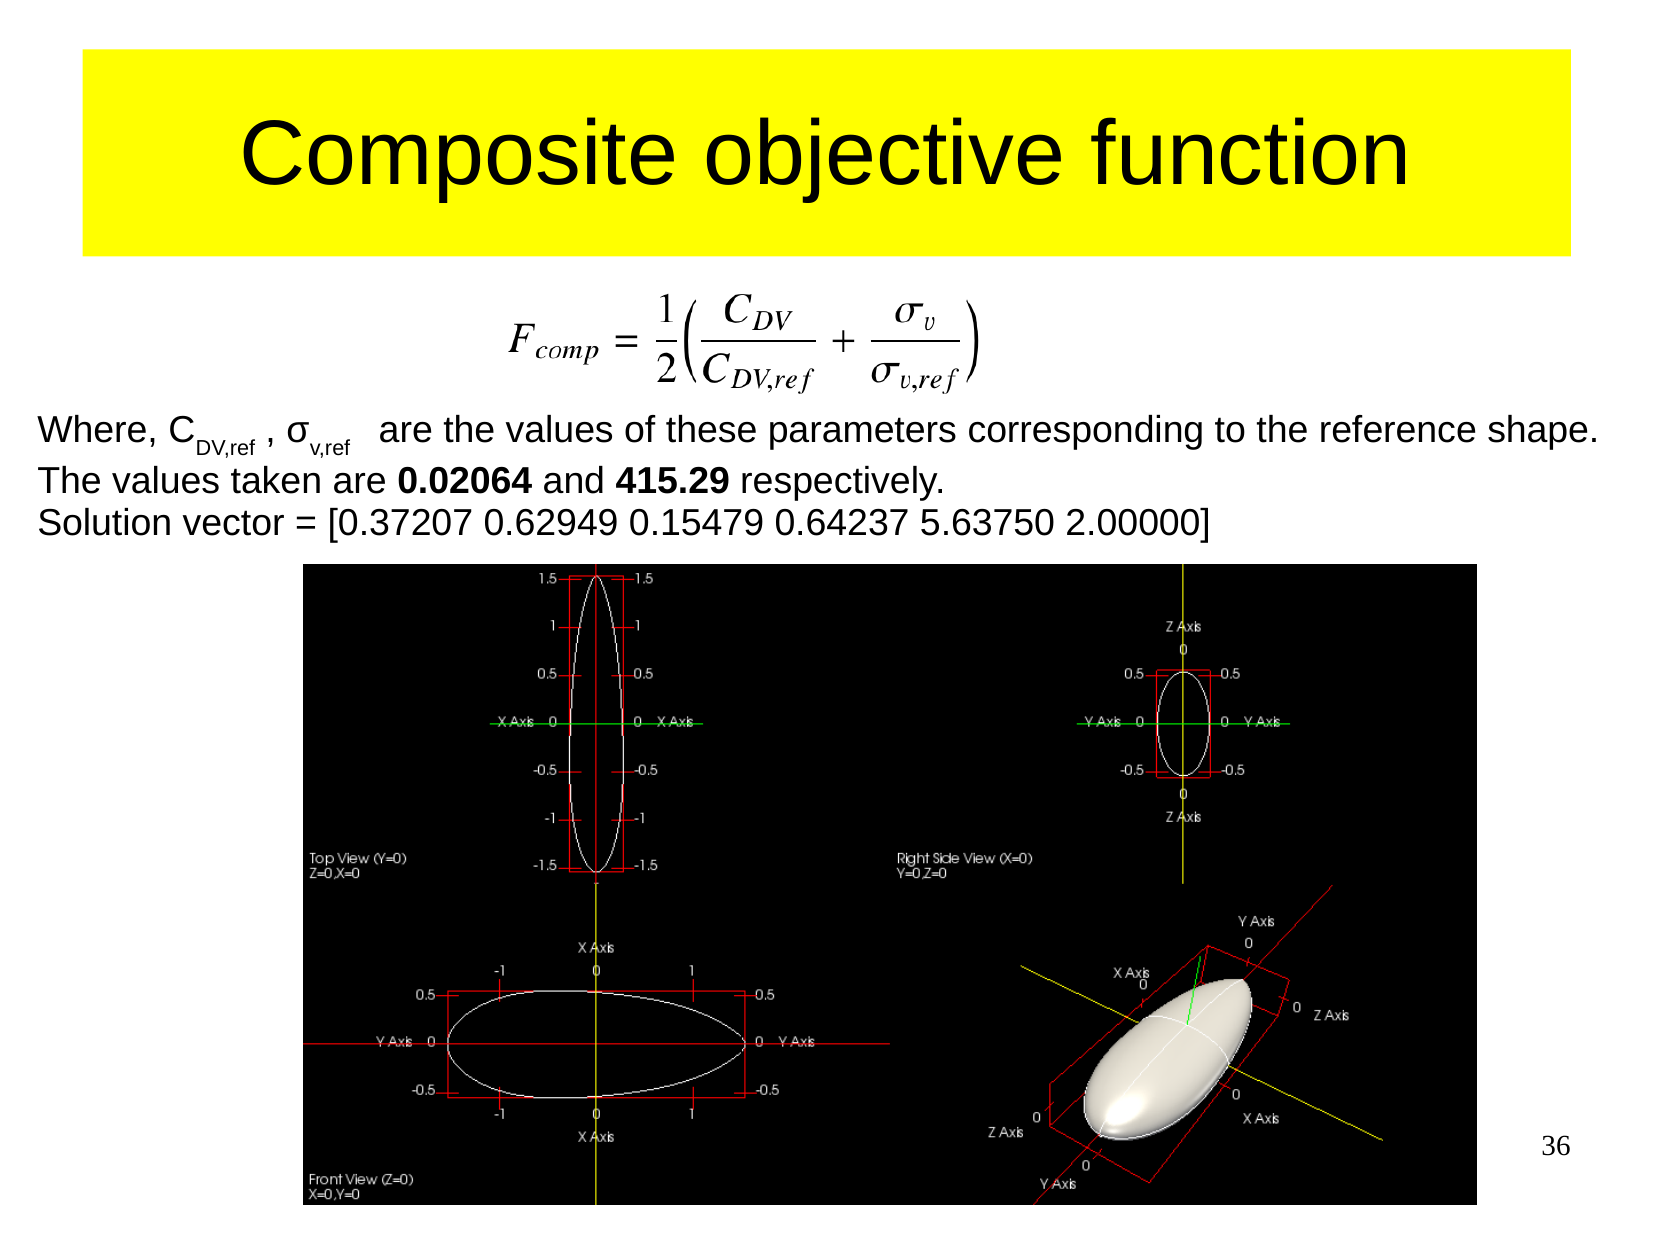

# Composite objective function
Where, CDV,ref , σv,ref are the values of these parameters corresponding to the reference shape. The values taken are 0.02064 and 415.29 respectively.
Solution vector = [0.37207 0.62949 0.15479 0.64237 5.63750 2.00000]
36